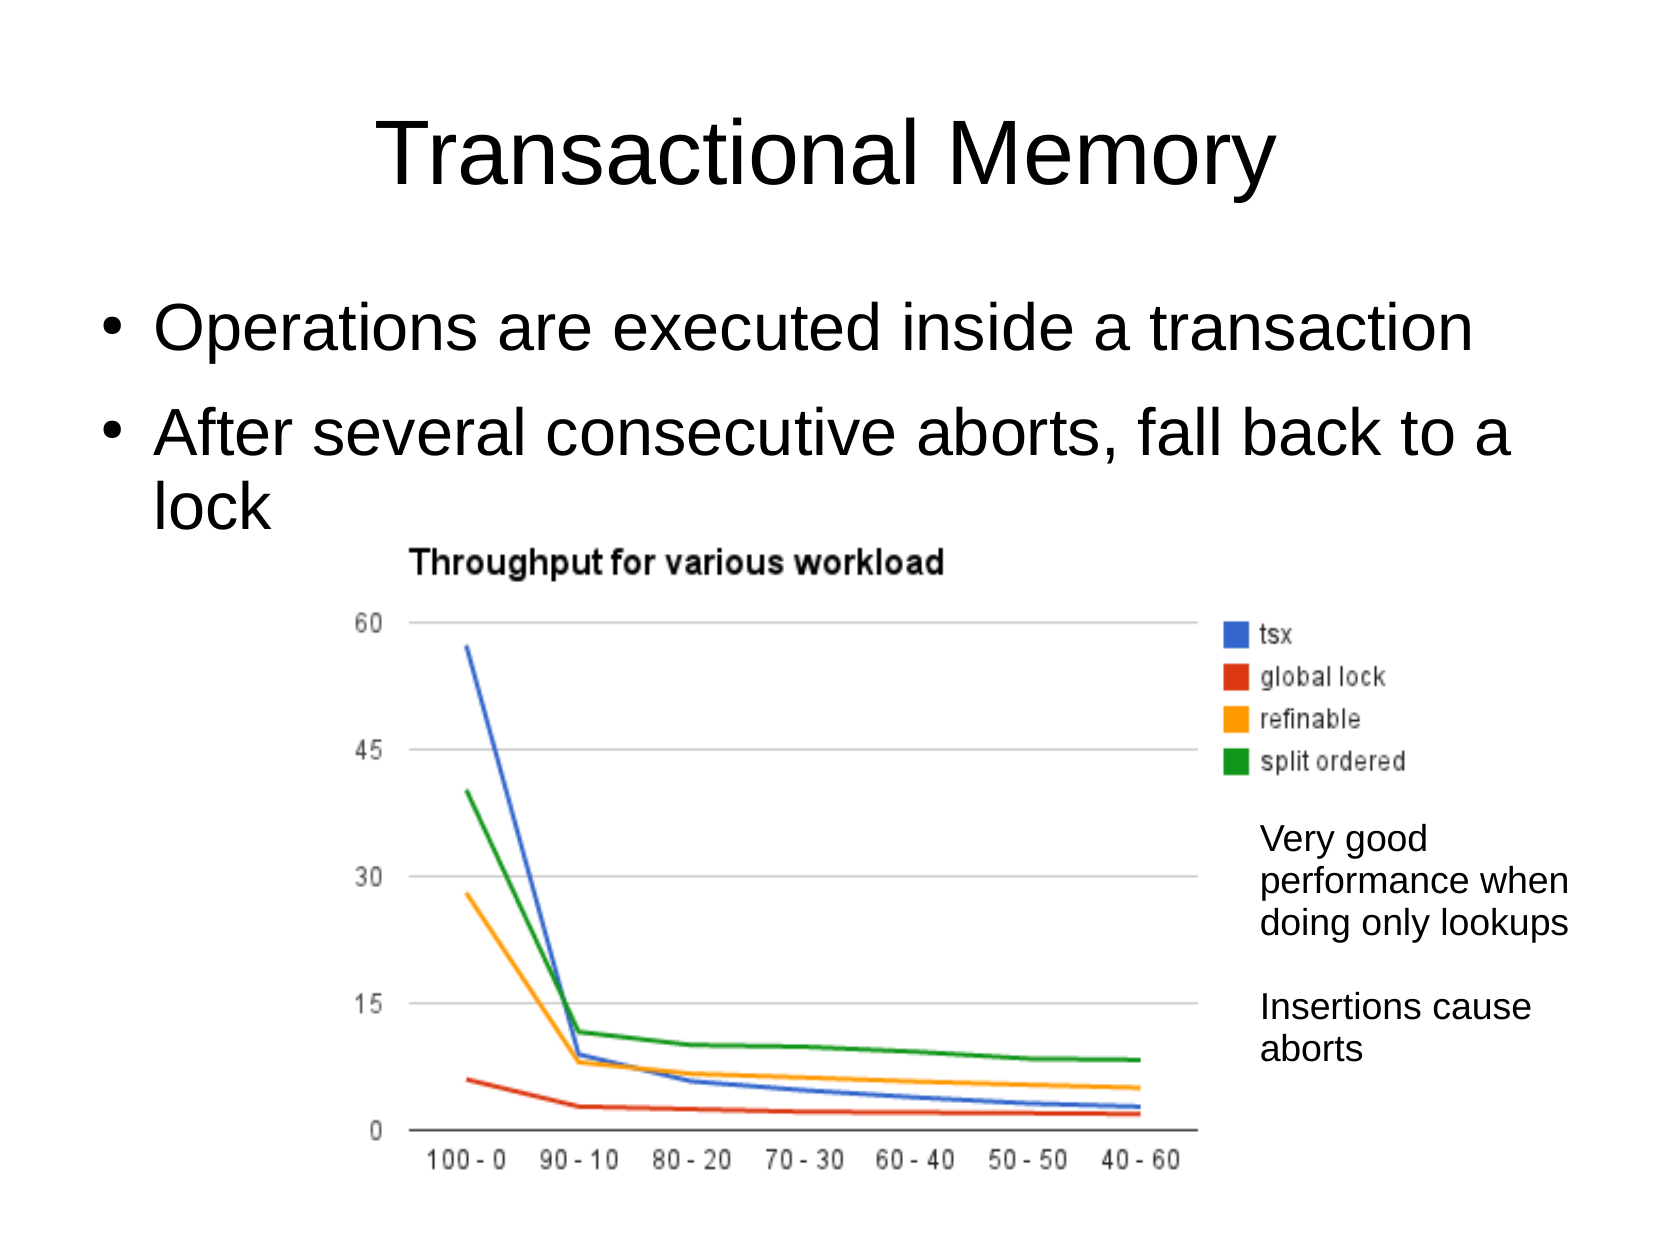

# Transactional Memory
Operations are executed inside a transaction
After several consecutive aborts, fall back to a lock
Very good performance when doing only lookups
Insertions cause aborts